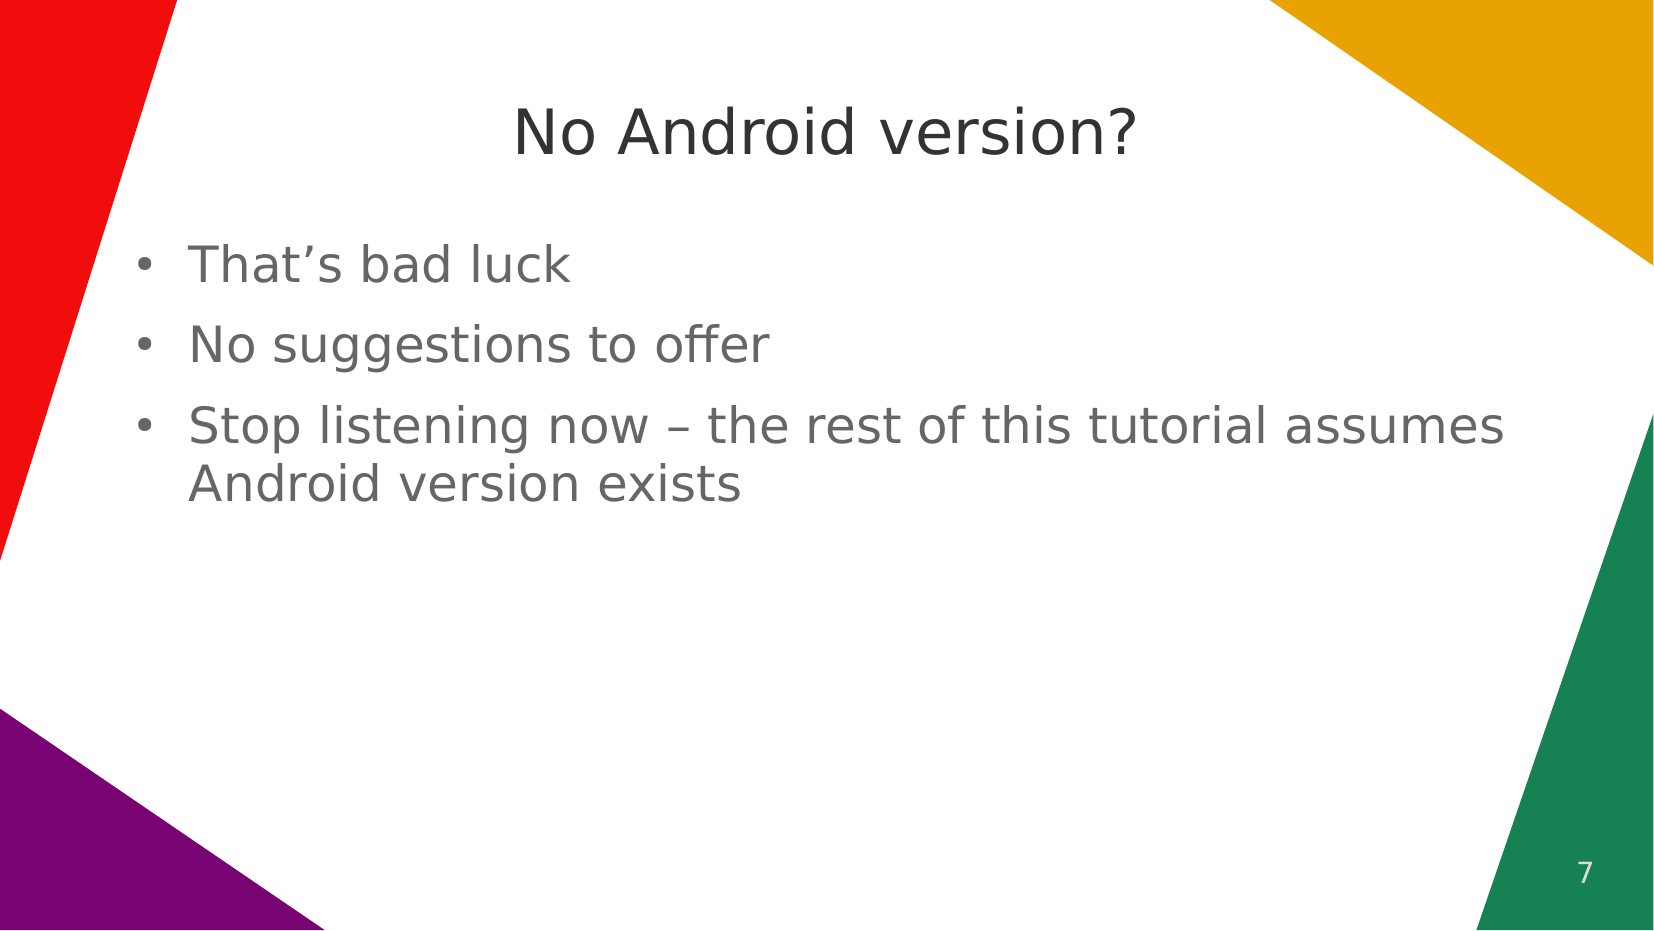

# No Android version?
That’s bad luck
No suggestions to offer
Stop listening now – the rest of this tutorial assumes Android version exists
7